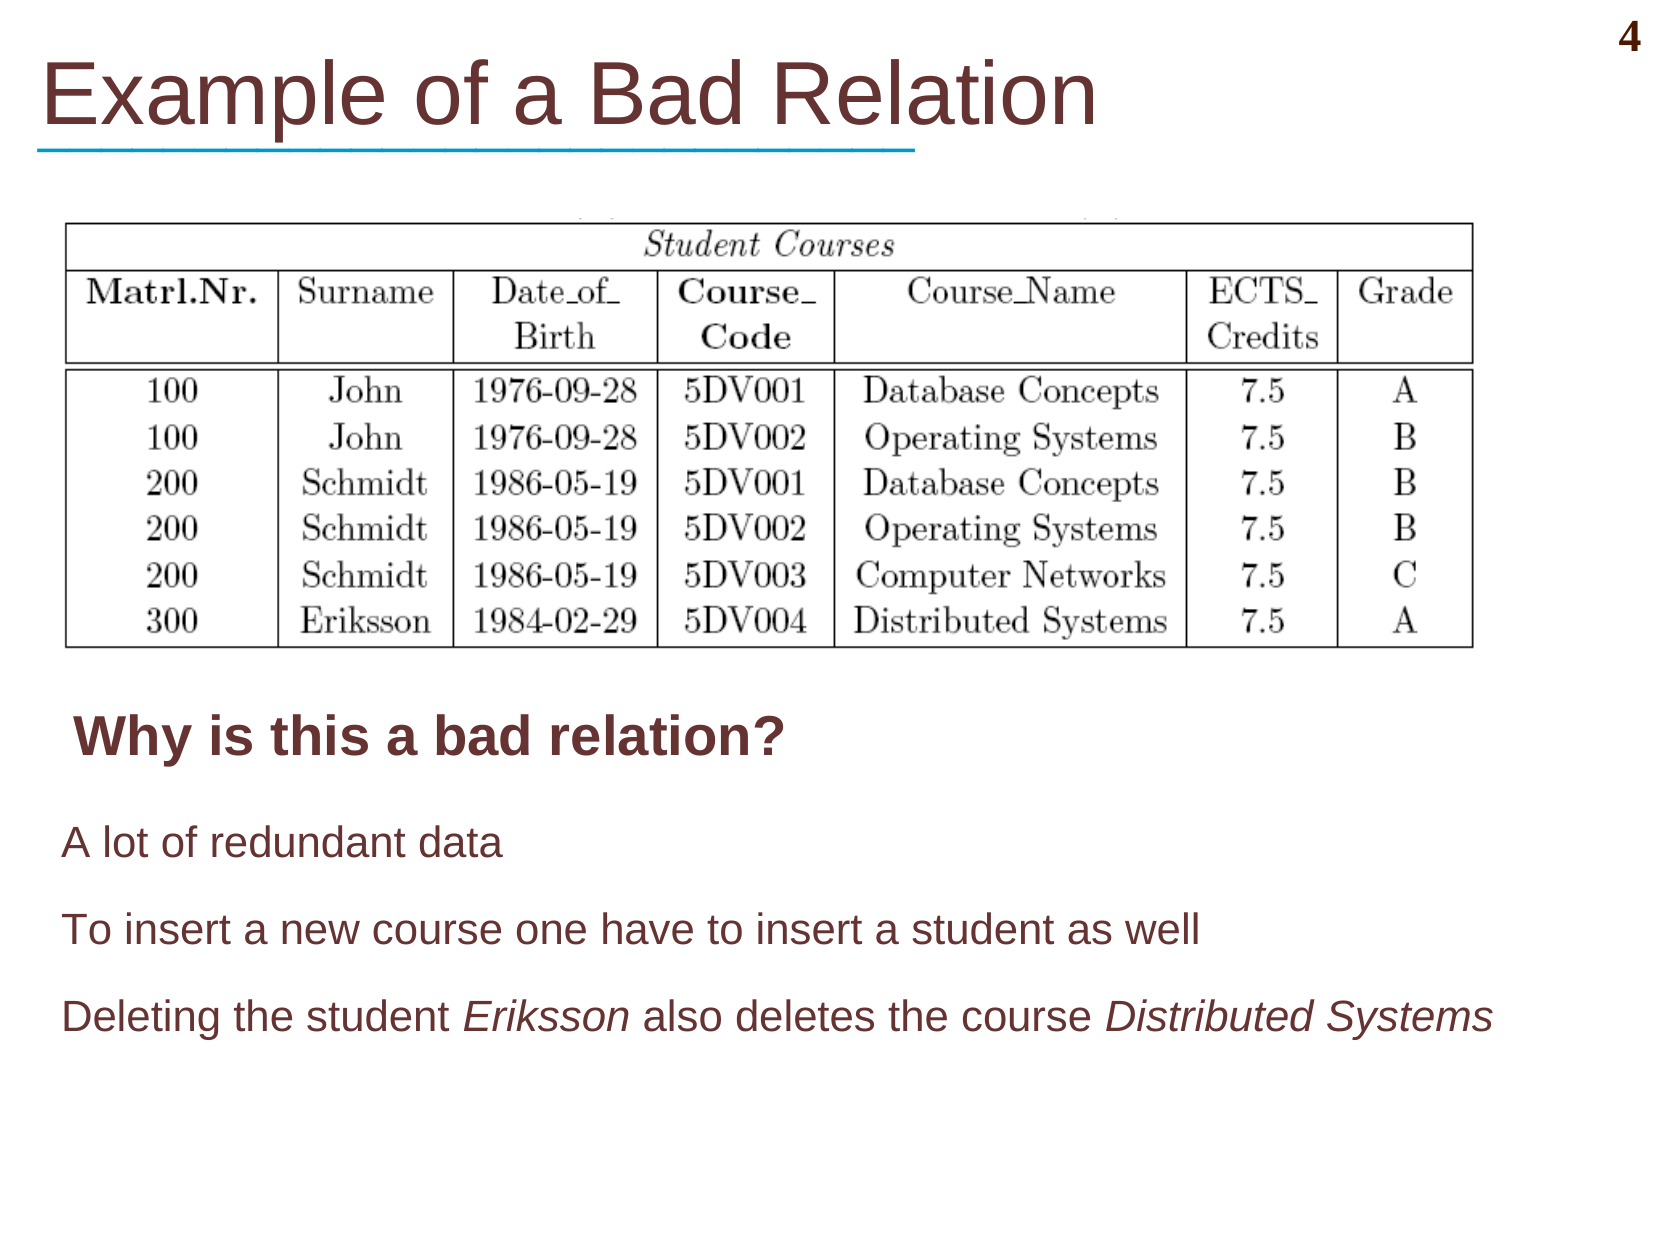

4
# Example of a Bad Relation
____________________________
 Why is this a bad relation?
A lot of redundant data
To insert a new course one have to insert a student as well
Deleting the student Eriksson also deletes the course Distributed Systems